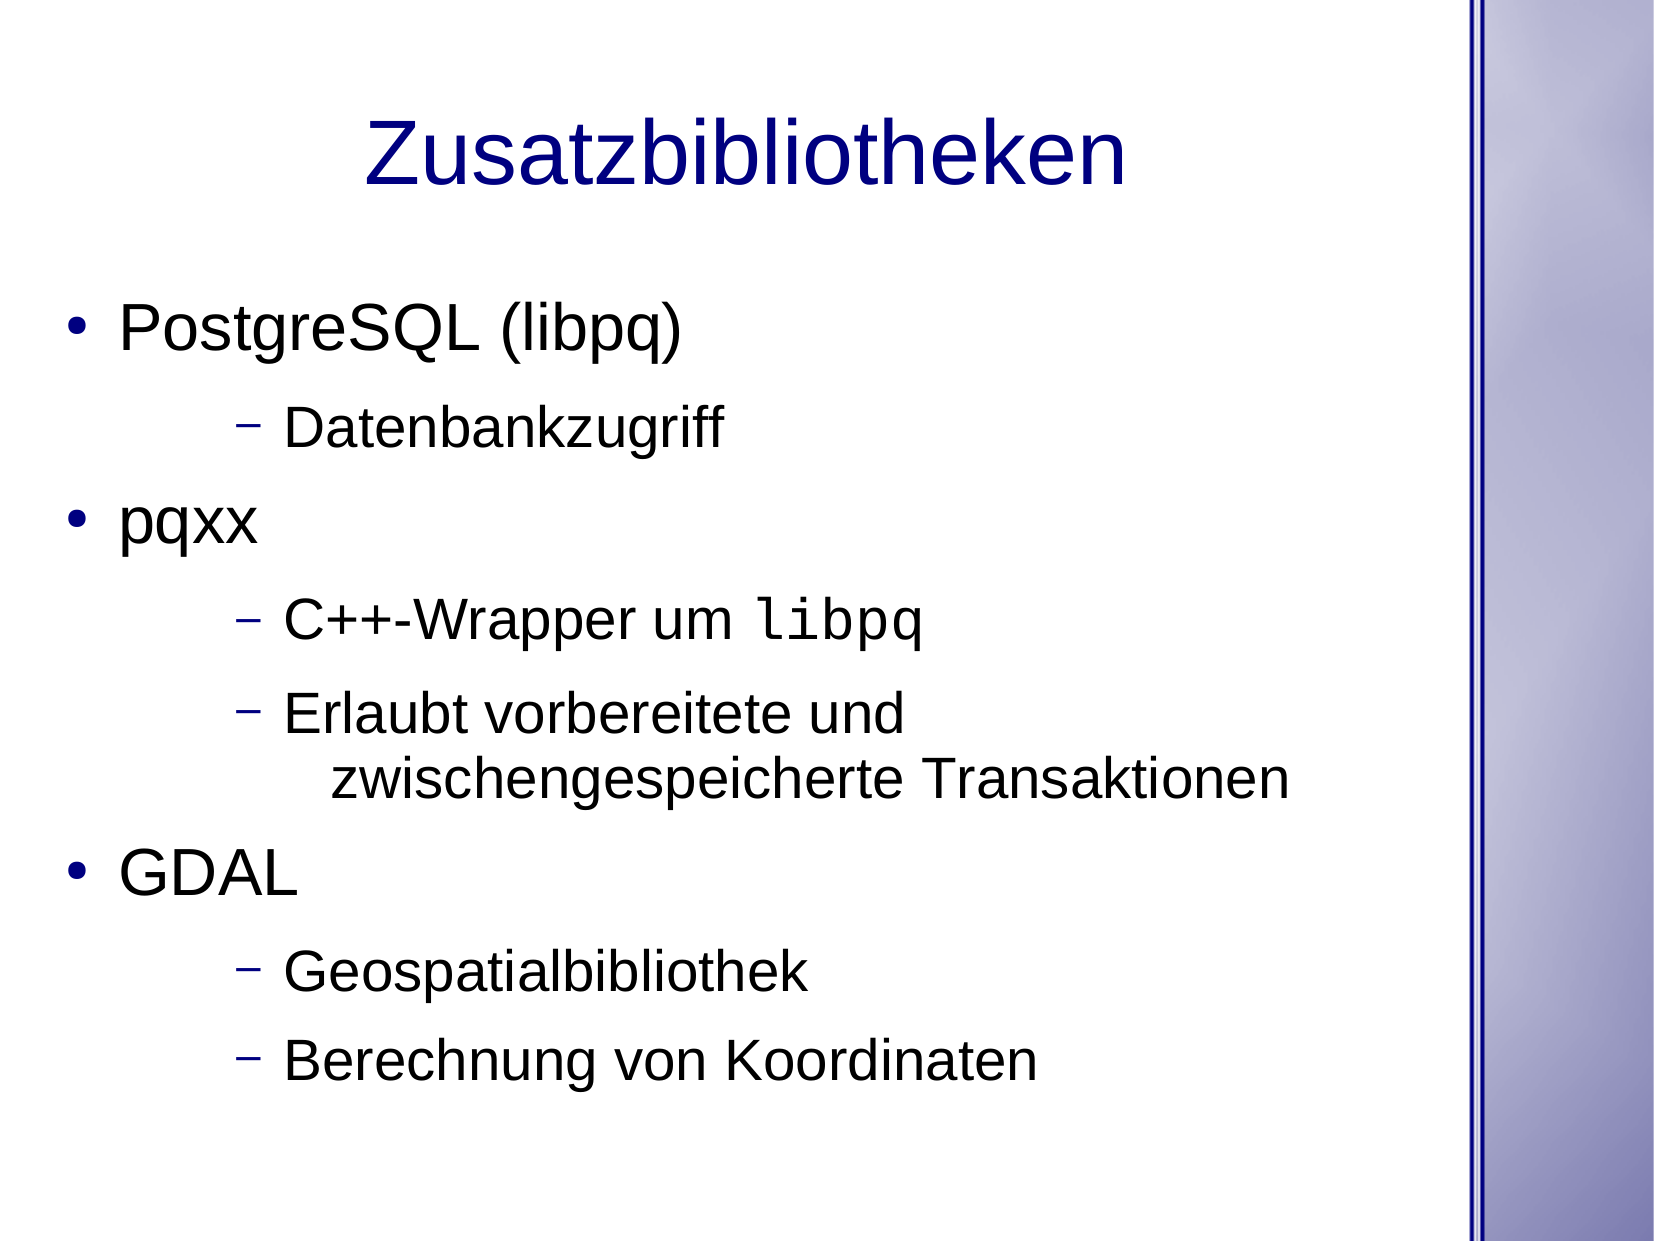

# Zusatzbibliotheken
PostgreSQL (libpq)
Datenbankzugriff
pqxx
C++-Wrapper um libpq
Erlaubt vorbereitete und zwischengespeicherte Transaktionen
GDAL
Geospatialbibliothek
Berechnung von Koordinaten